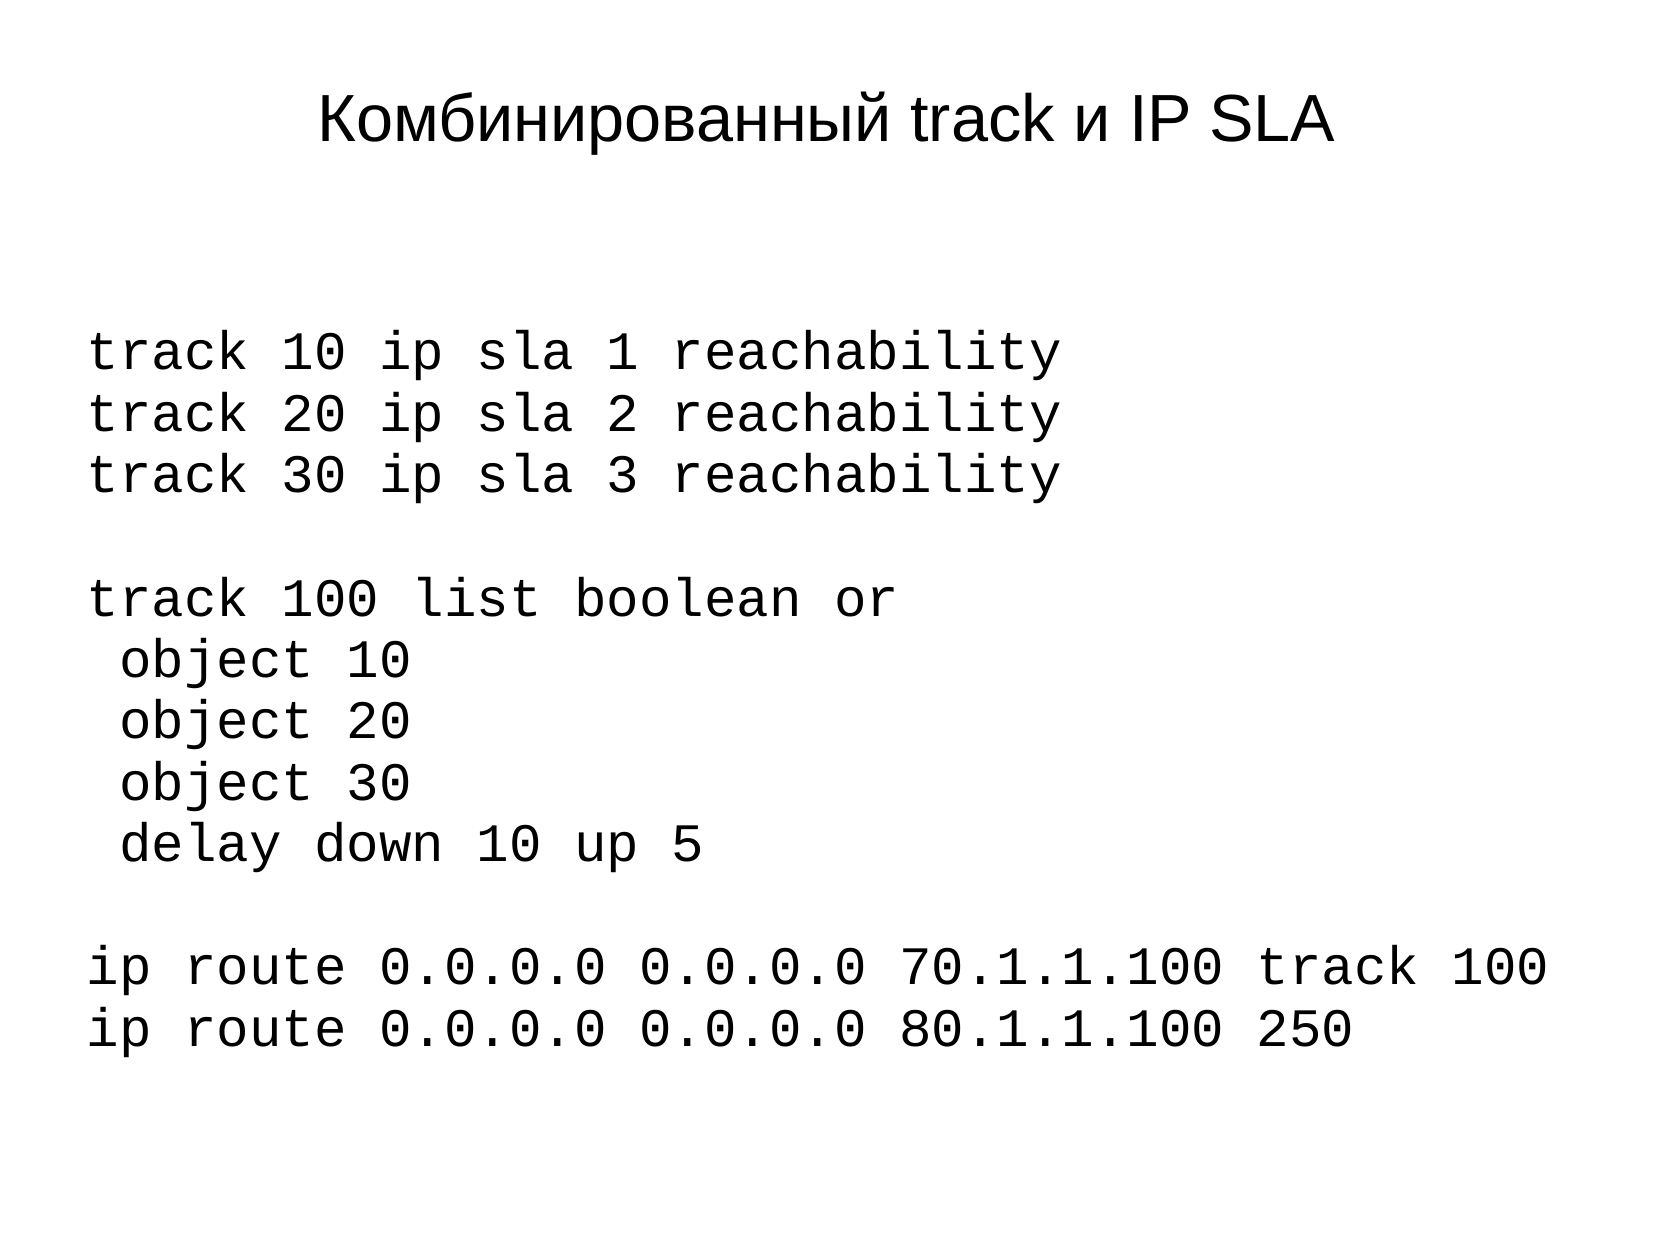

# Комбинированный track и IP SLA
track 10 ip sla 1 reachability
track 20 ip sla 2 reachability
track 30 ip sla 3 reachability
track 100 list boolean or
 object 10
 object 20
 object 30
 delay down 10 up 5
ip route 0.0.0.0 0.0.0.0 70.1.1.100 track 100
ip route 0.0.0.0 0.0.0.0 80.1.1.100 250